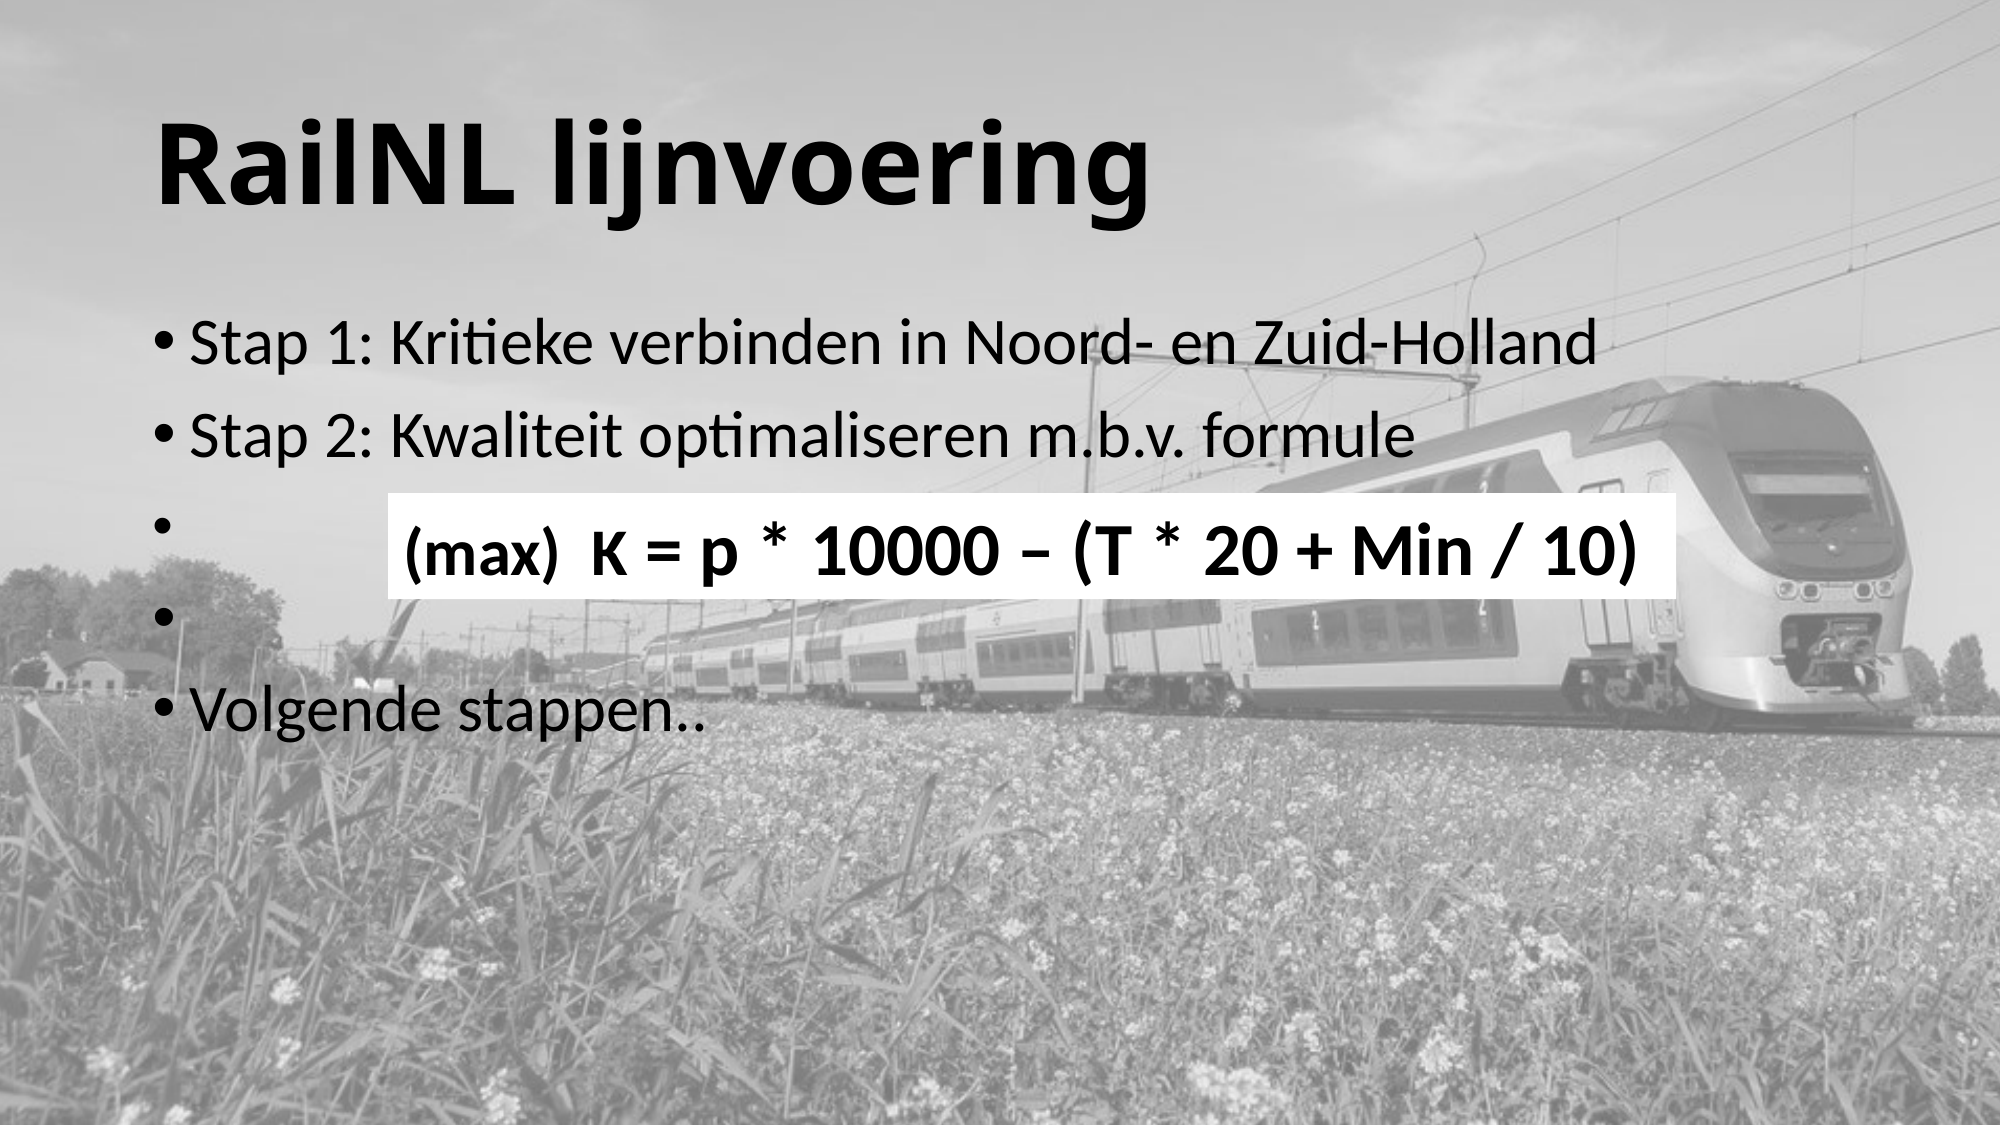

# RailNL lijnvoering
Stap 1: Kritieke verbinden in Noord- en Zuid-Holland
Stap 2: Kwaliteit optimaliseren m.b.v. formule
Volgende stappen..
(max) K = p * 10000 – (T * 20 + Min / 10)